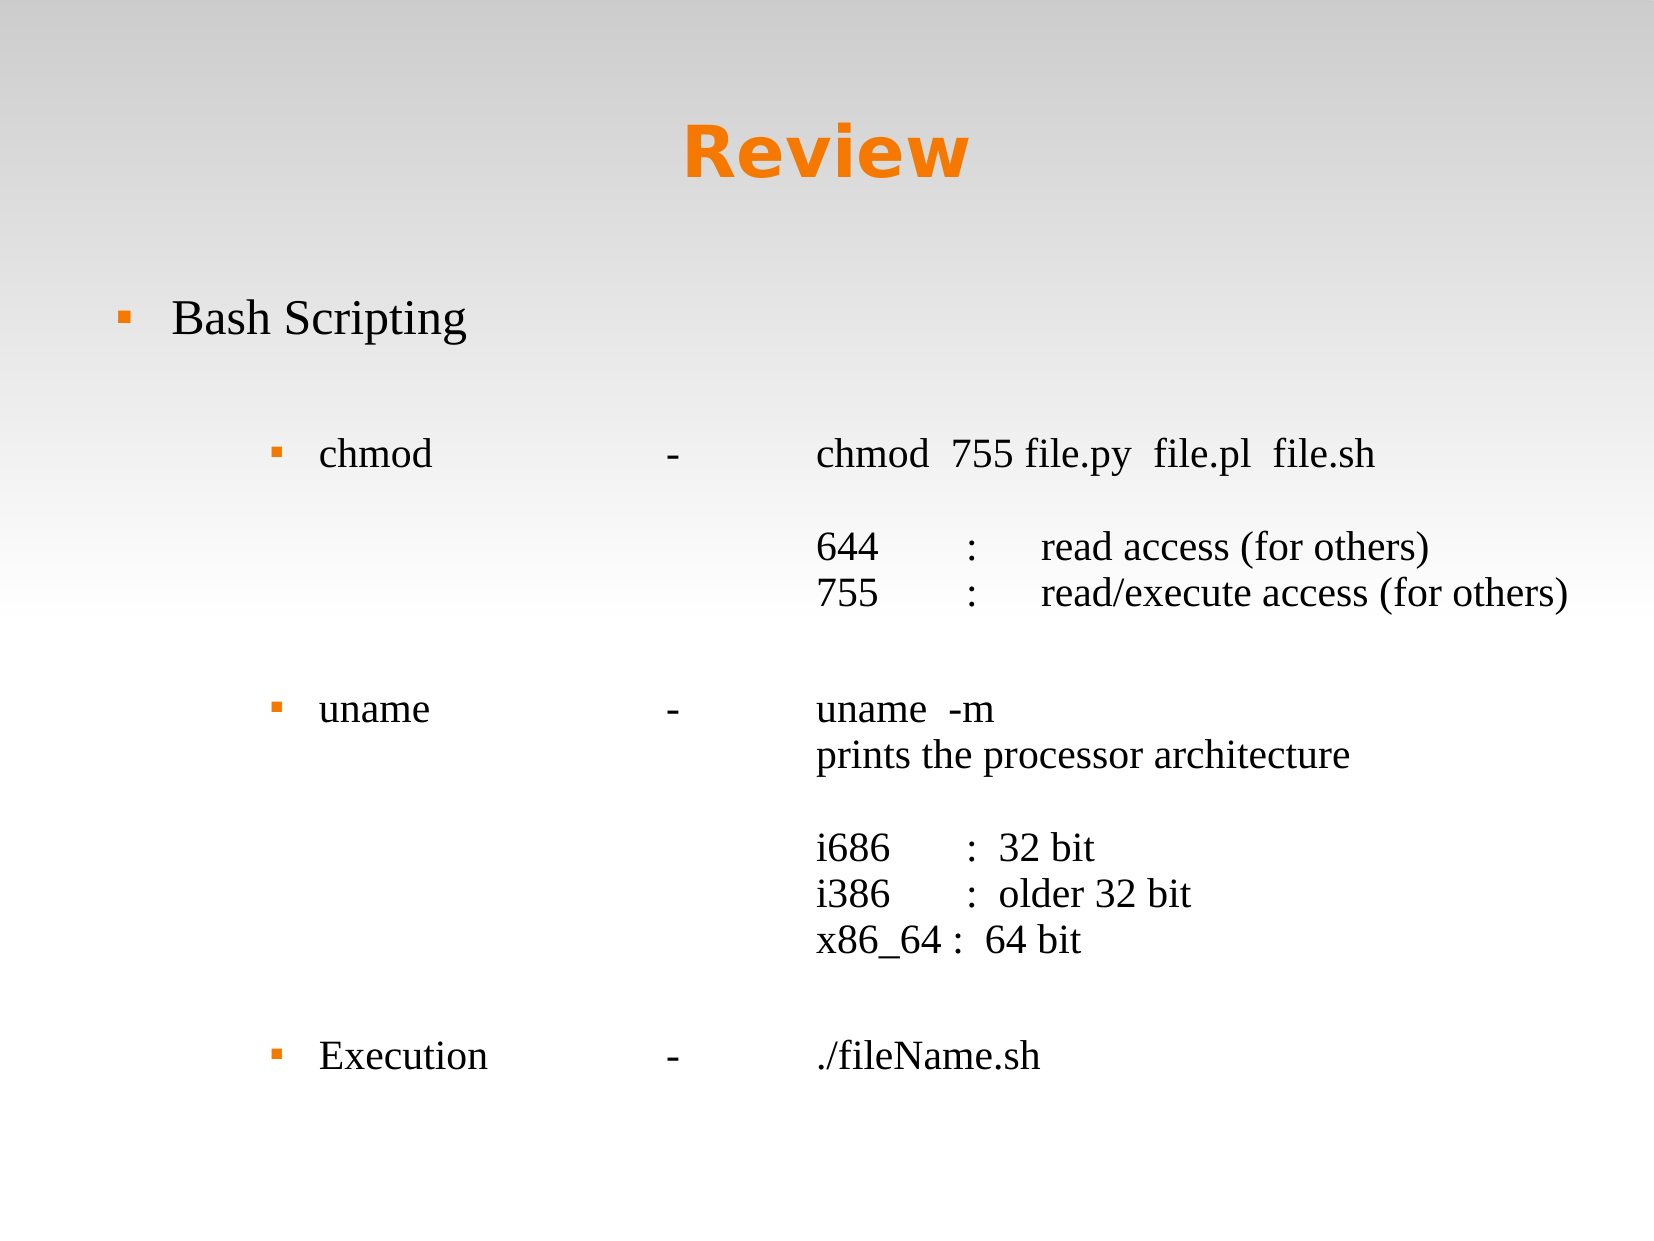

# Review
Bash Scripting
chmod				-		chmod 755 file.py file.pl file.sh
						644		:	read access (for others)
						755		:	read/execute access (for others)
uname				-		uname -m
						prints the processor architecture
						i686 	: 32 bit
						i386 	: older 32 bit
						x86_64 : 64 bit
Execution			-		./fileName.sh